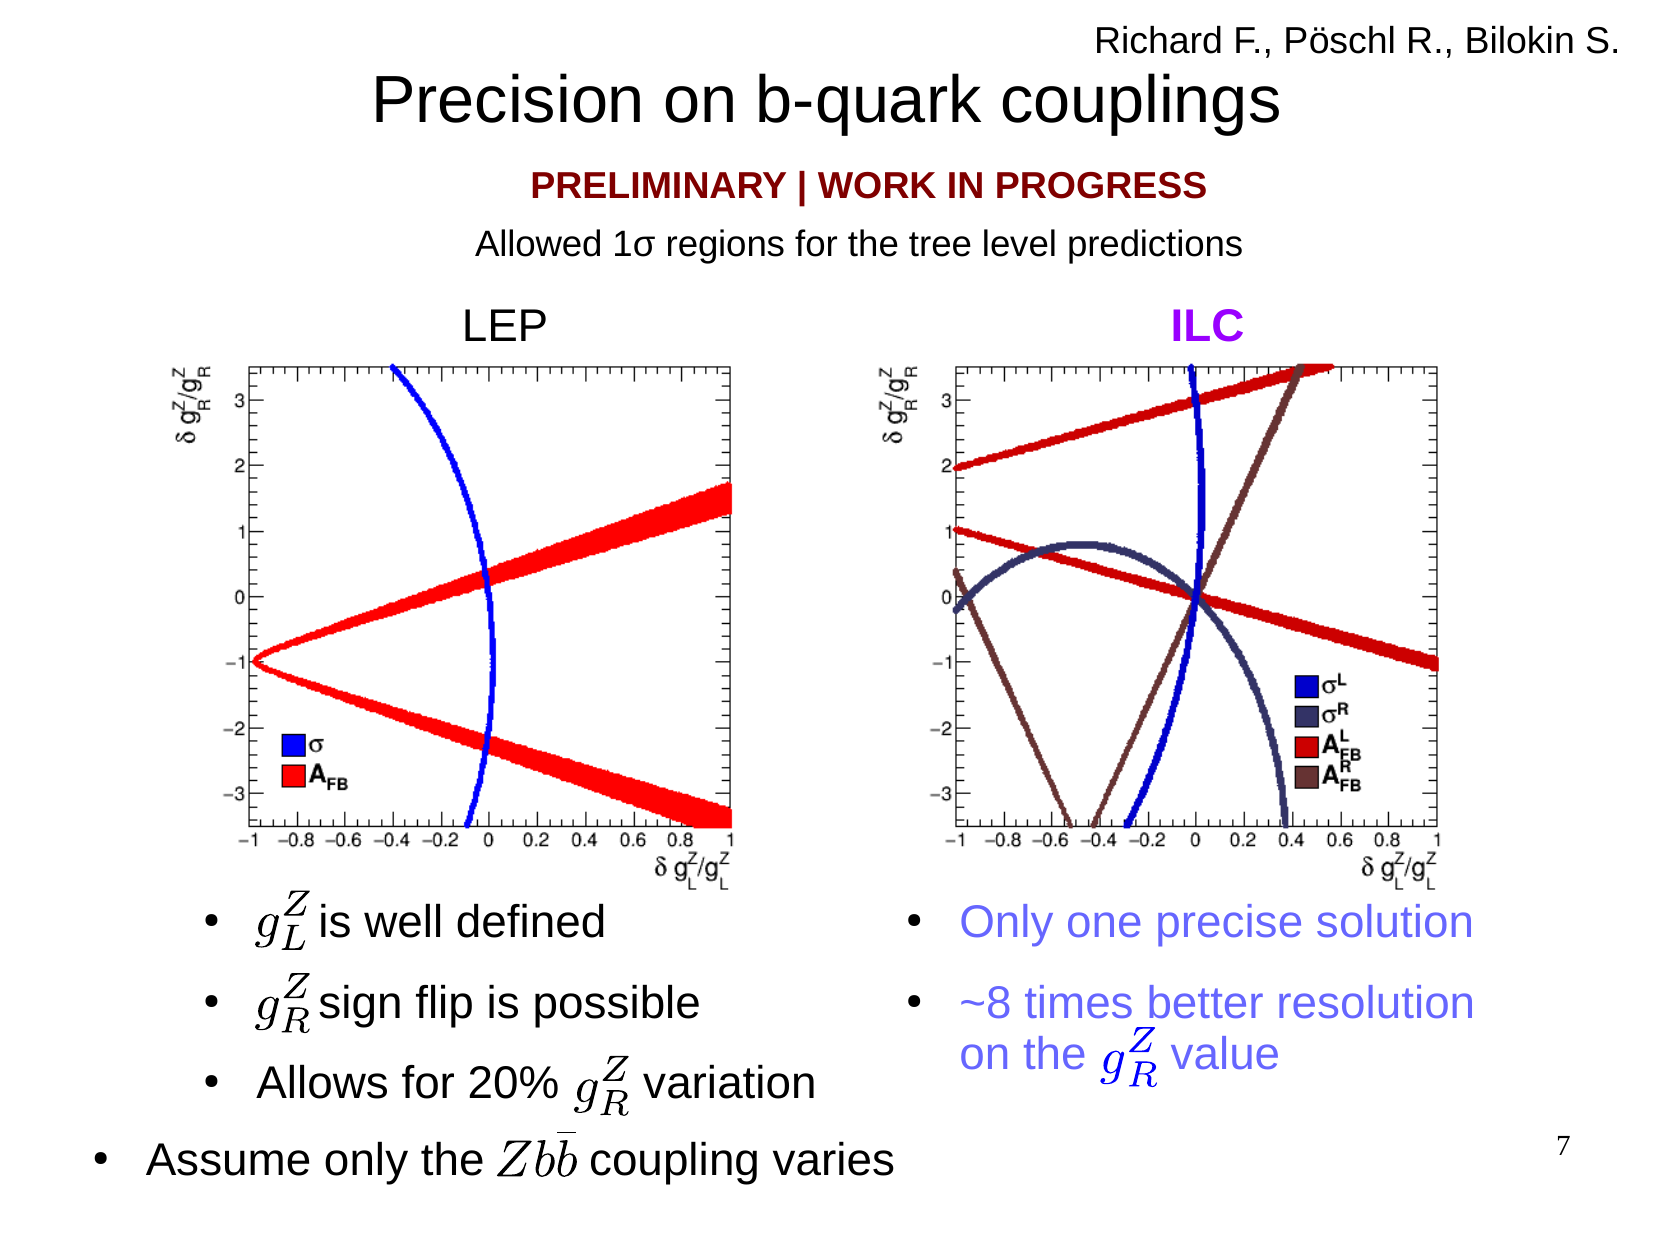

Richard F., Pöschl R., Bilokin S.
# Precision on b-quark couplings
PRELIMINARY | WORK IN PROGRESS
Allowed 1σ regions for the tree level predictions
LEP
ILC
gL is well defined
gL sign flip is possible
Allows for 20% gR variation
Only one precise solution
~8 times better resolution on the gR value
Assume only the Zbb coupling varies
7